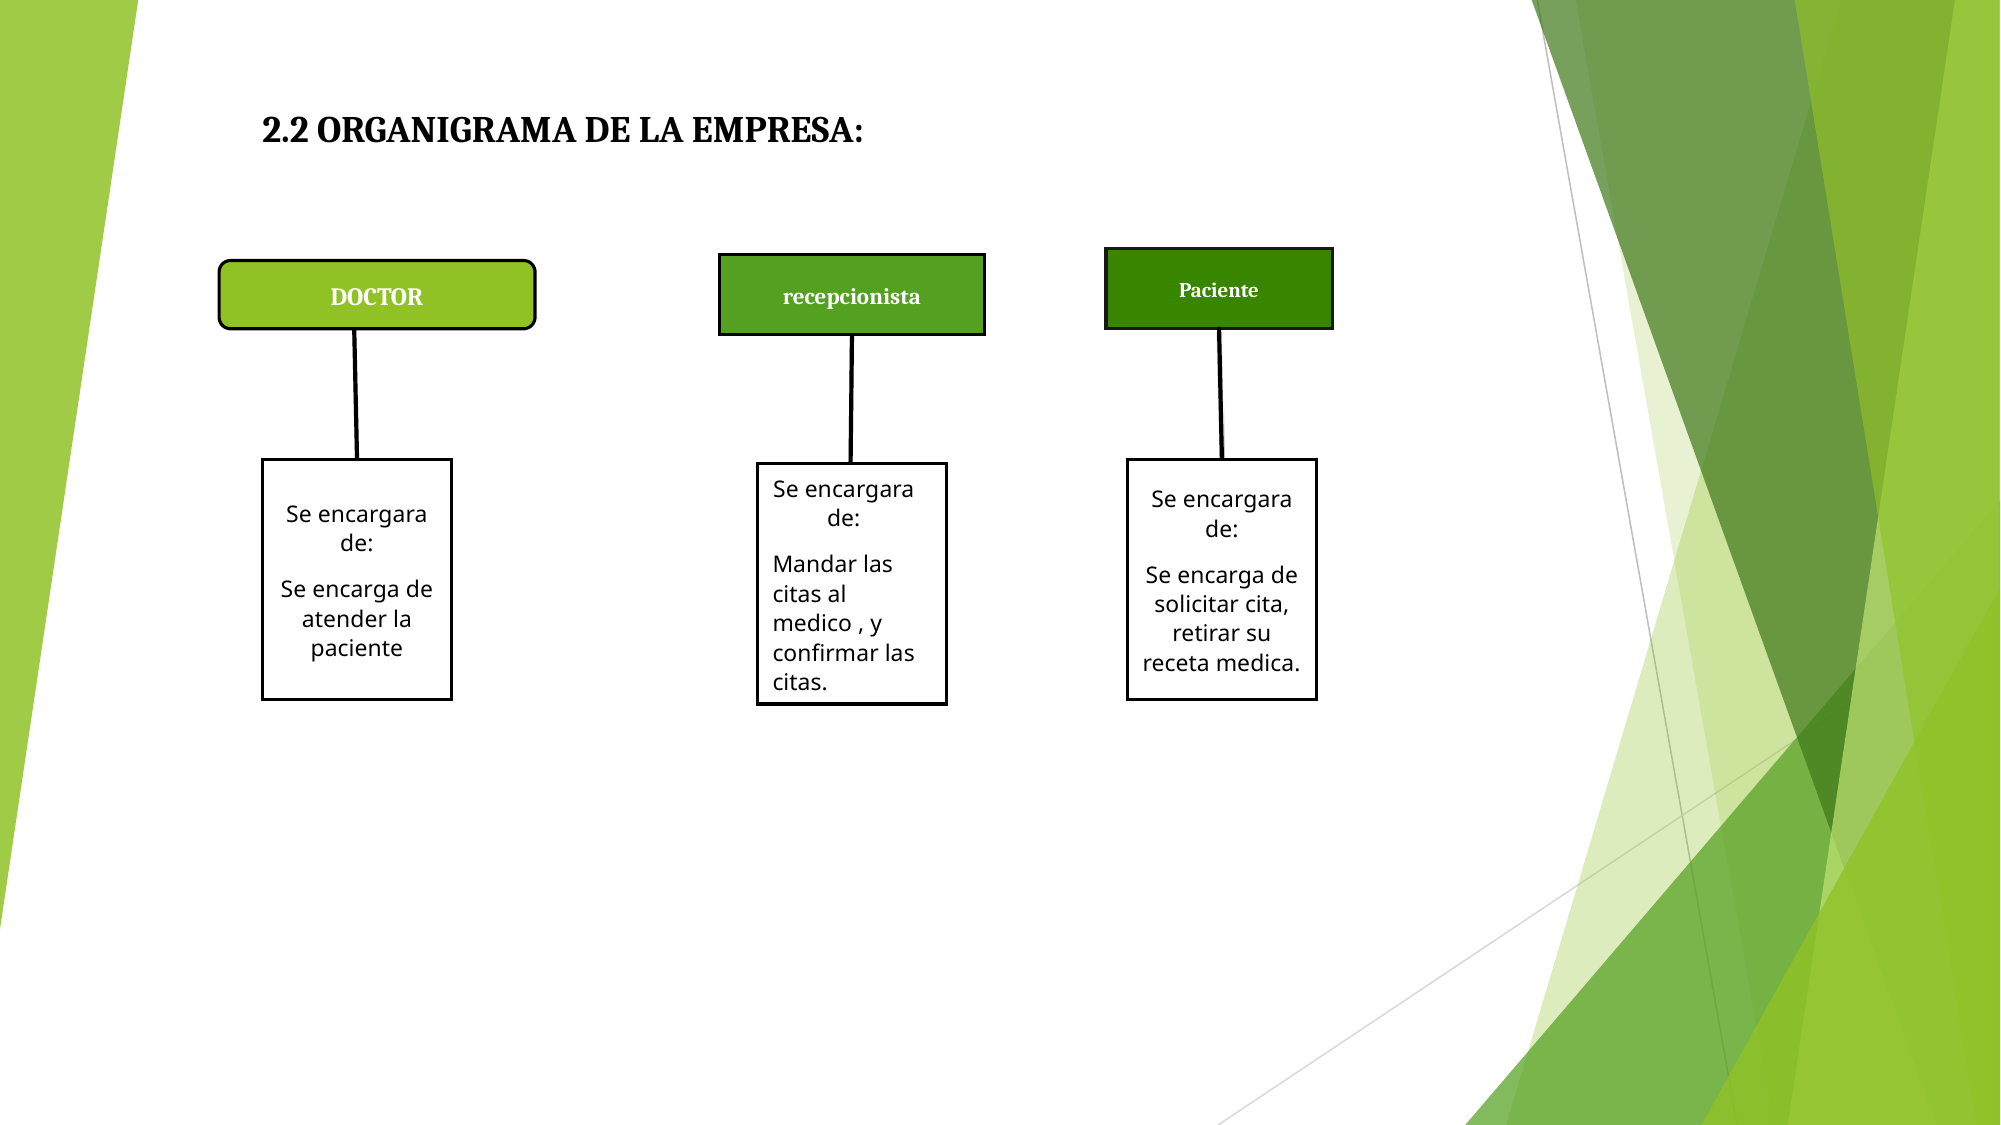

# 2.2 ORGANIGRAMA DE LA EMPRESA:
Paciente
recepcionista
DOCTOR
Se encargara de:
Se encarga de atender la paciente
Se encargara de:
Se encarga de solicitar cita, retirar su receta medica.
Se encargara de:
Mandar las citas al medico , y confirmar las citas.